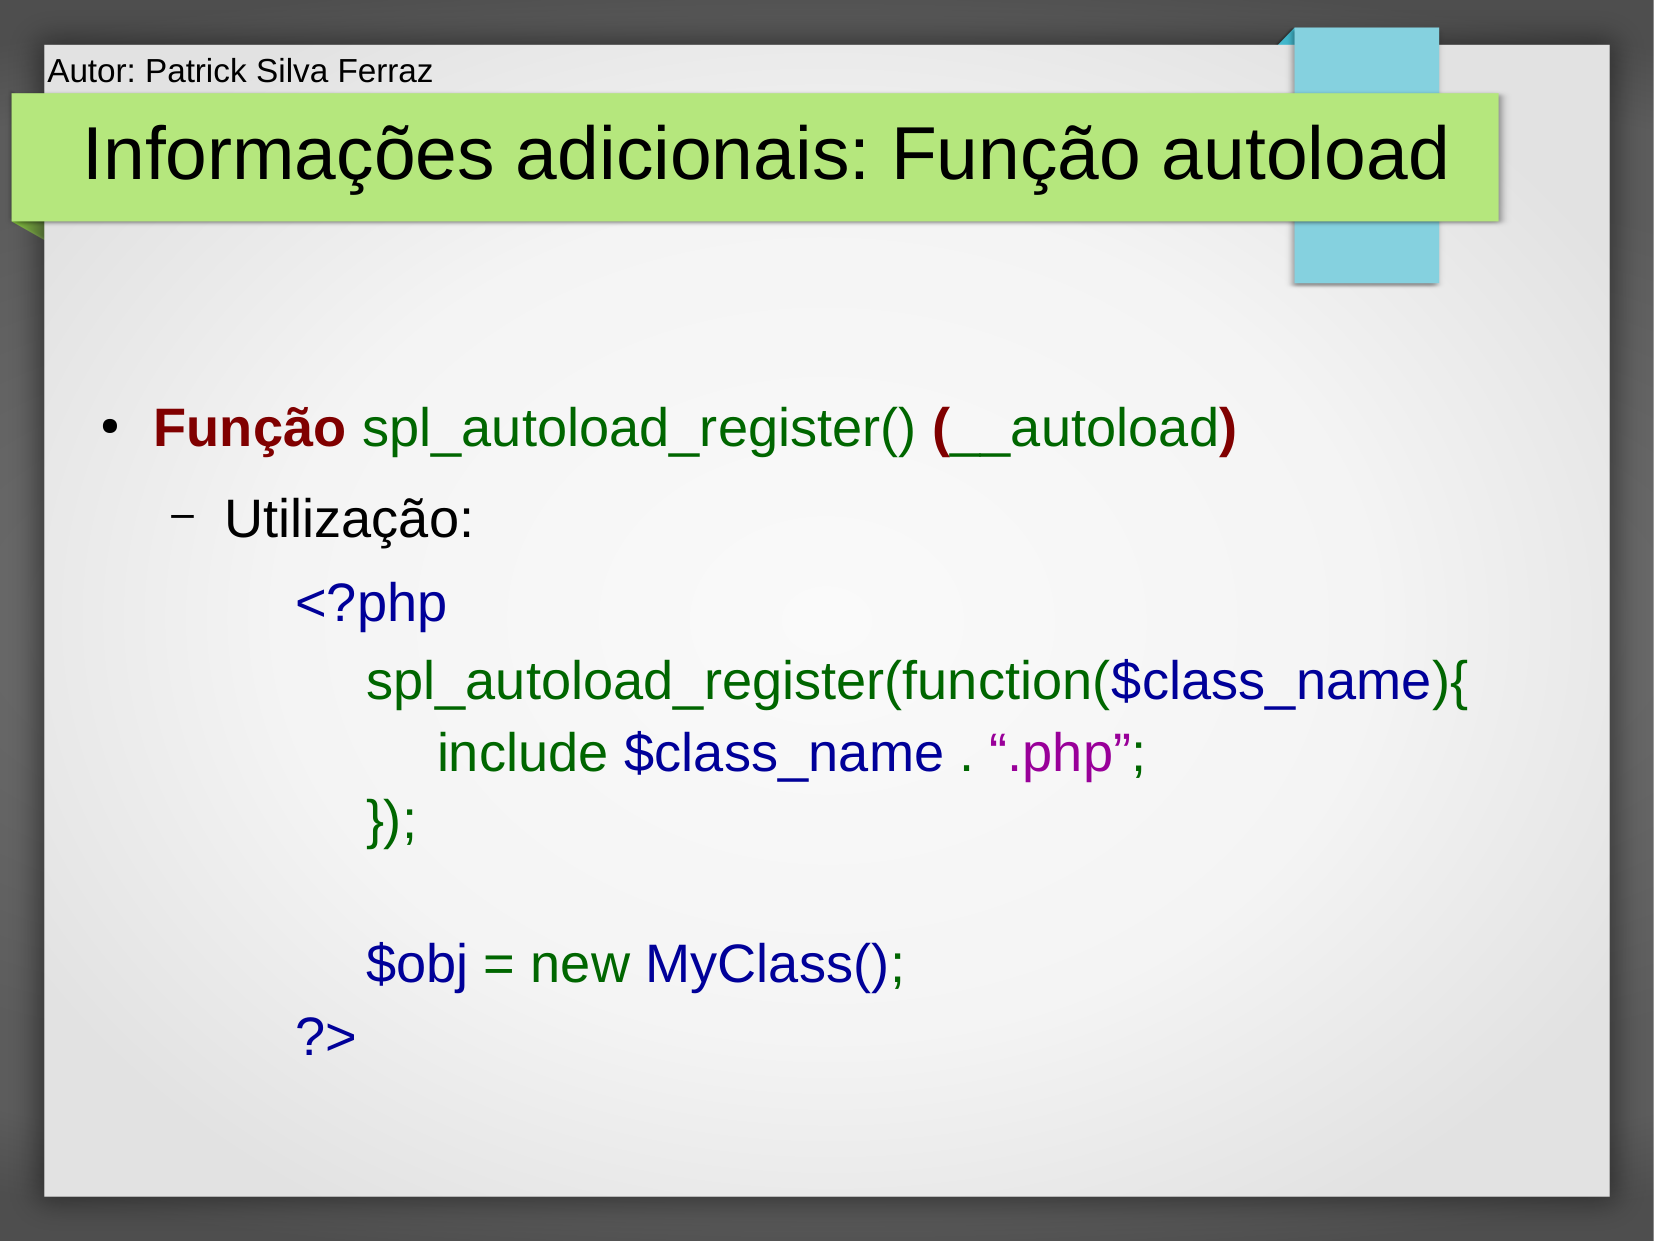

Autor: Patrick Silva Ferraz
# Informações adicionais: Função autoload
Função spl_autoload_register() (__autoload)
Utilização:
<?php
spl_autoload_register(function($class_name){
include $class_name . “.php”;
});
$obj = new MyClass();
?>